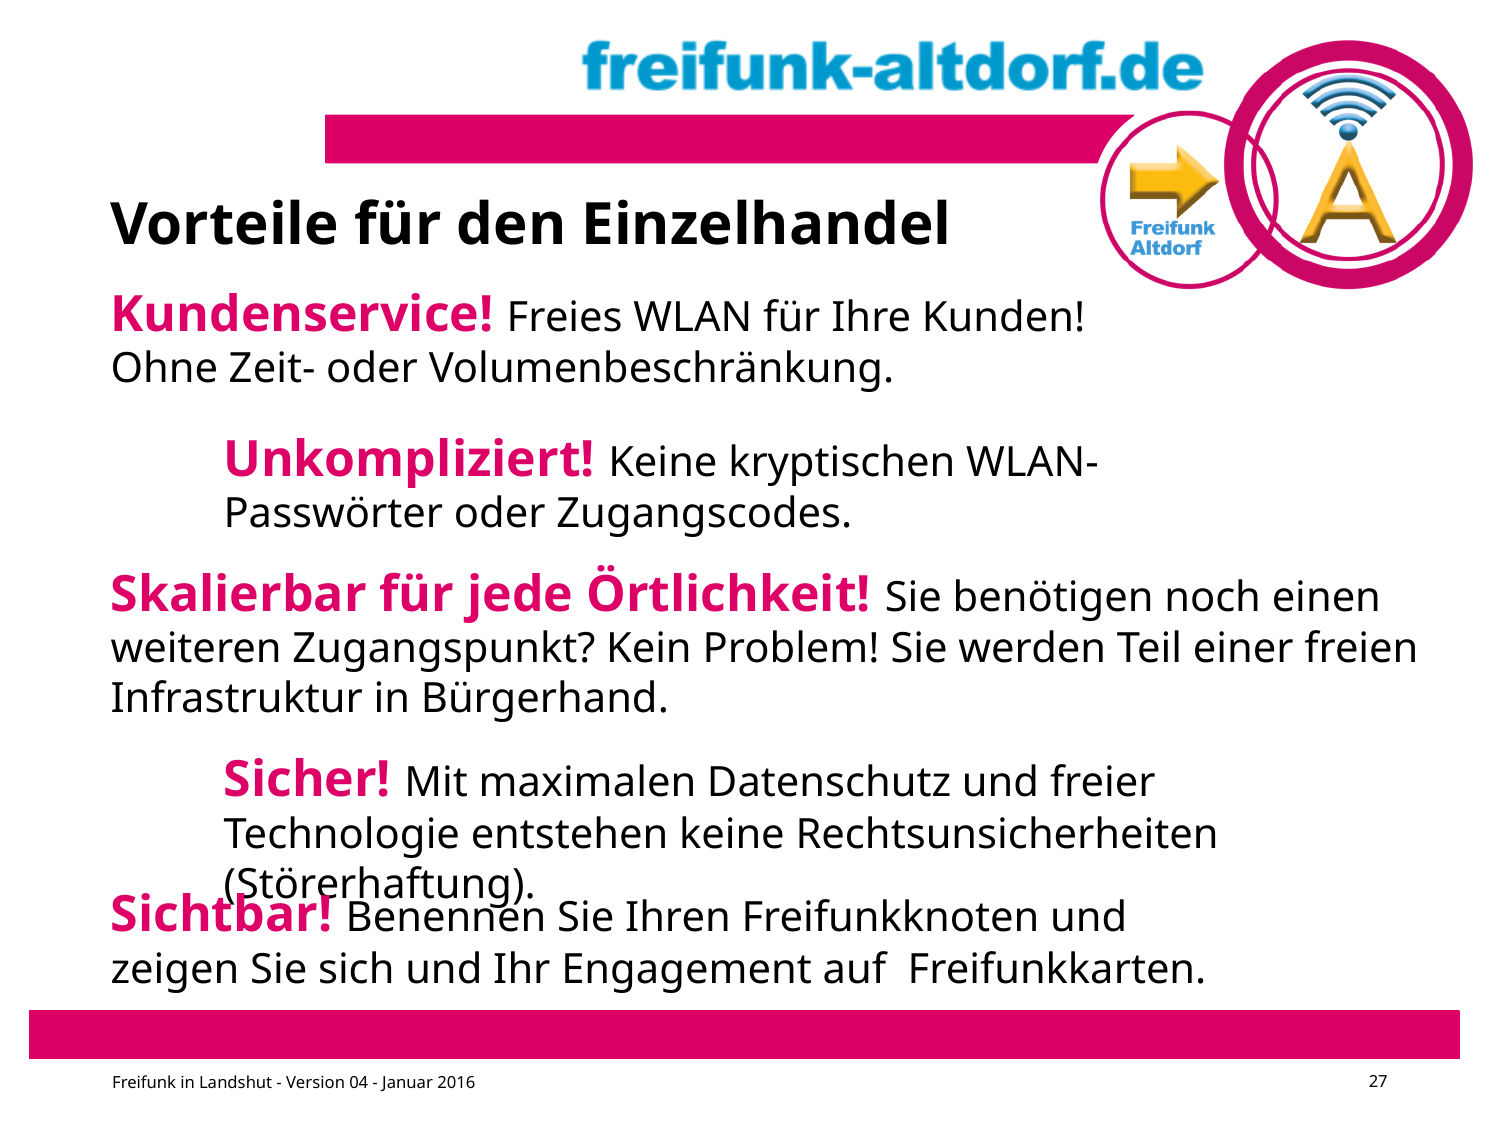

# Vorteile für den Einzelhandel
Kundenservice! Freies WLAN für Ihre Kunden!
Ohne Zeit- oder Volumenbeschränkung.
Unkompliziert! Keine kryptischen WLAN-Passwörter oder Zugangscodes.
Skalierbar für jede Örtlichkeit! Sie benötigen noch einen weiteren Zugangspunkt? Kein Problem! Sie werden Teil einer freien Infrastruktur in Bürgerhand.
Sicher! Mit maximalen Datenschutz und freier Technologie entstehen keine Rechtsunsicherheiten (Störerhaftung).
Sichtbar! Benennen Sie Ihren Freifunkknoten und zeigen Sie sich und Ihr Engagement auf Freifunkkarten.
Freifunk in Landshut - Version 04 - Januar 2016